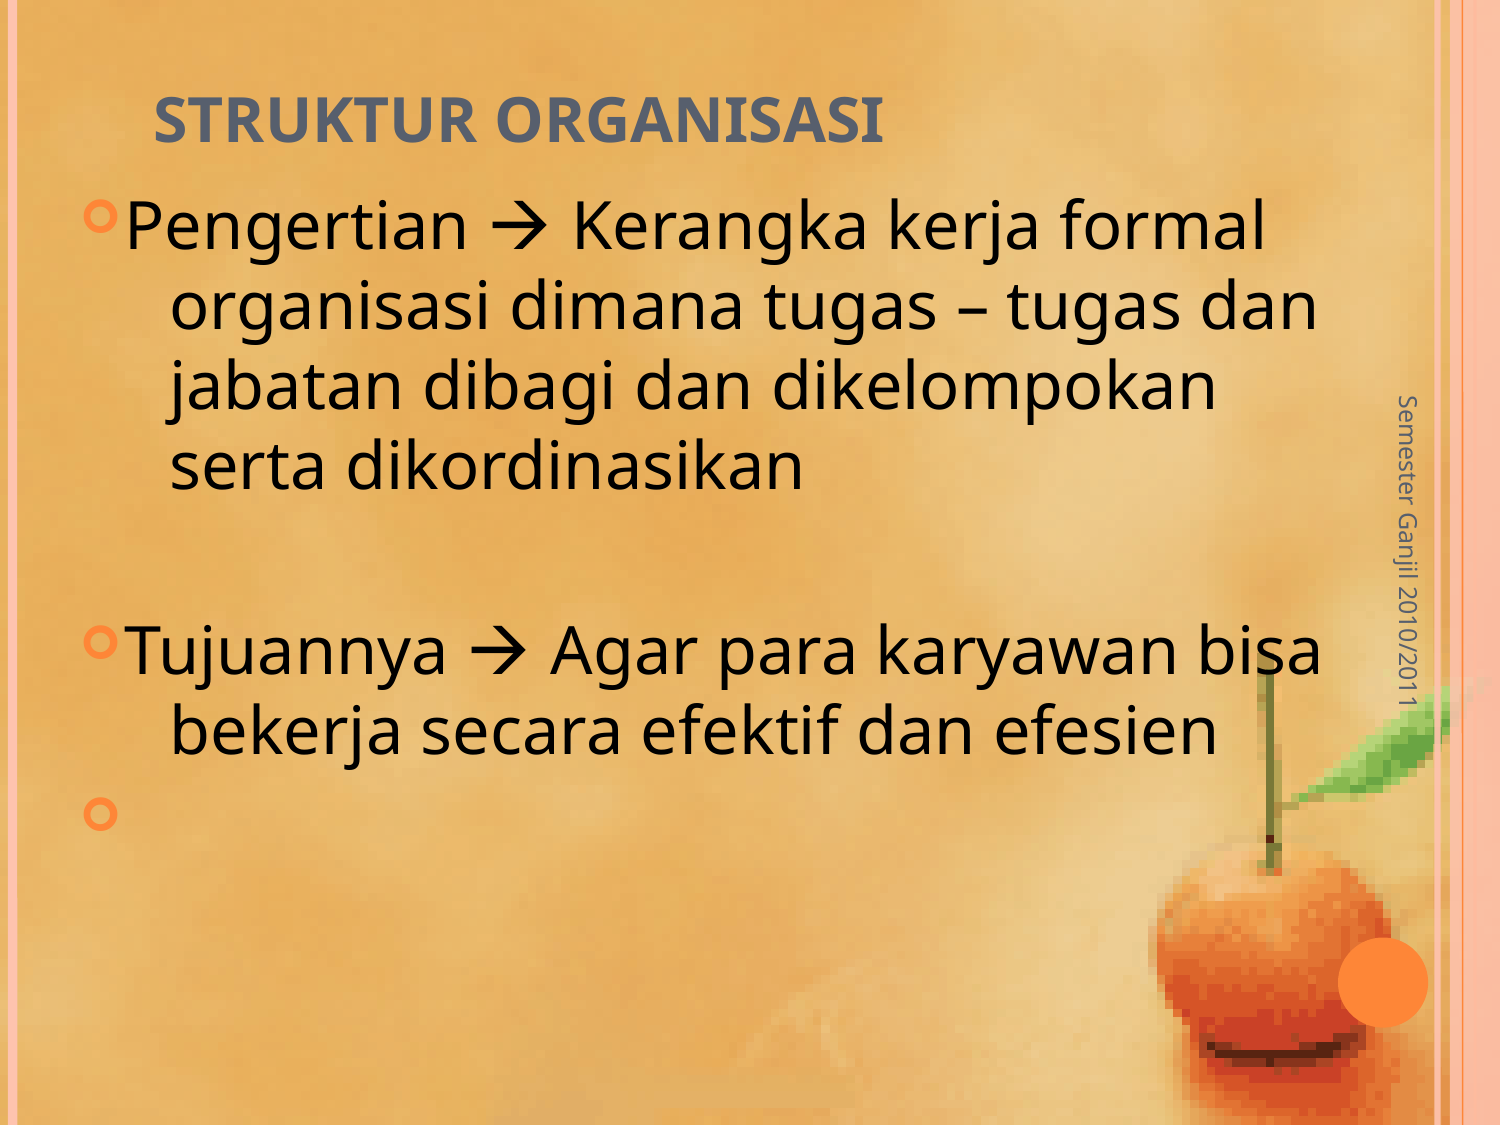

# Struktur Organisasi
Pengertian  Kerangka kerja formal organisasi dimana tugas – tugas dan jabatan dibagi dan dikelompokan serta dikordinasikan
Tujuannya  Agar para karyawan bisa bekerja secara efektif dan efesien
Semester Ganjil 2010/2011